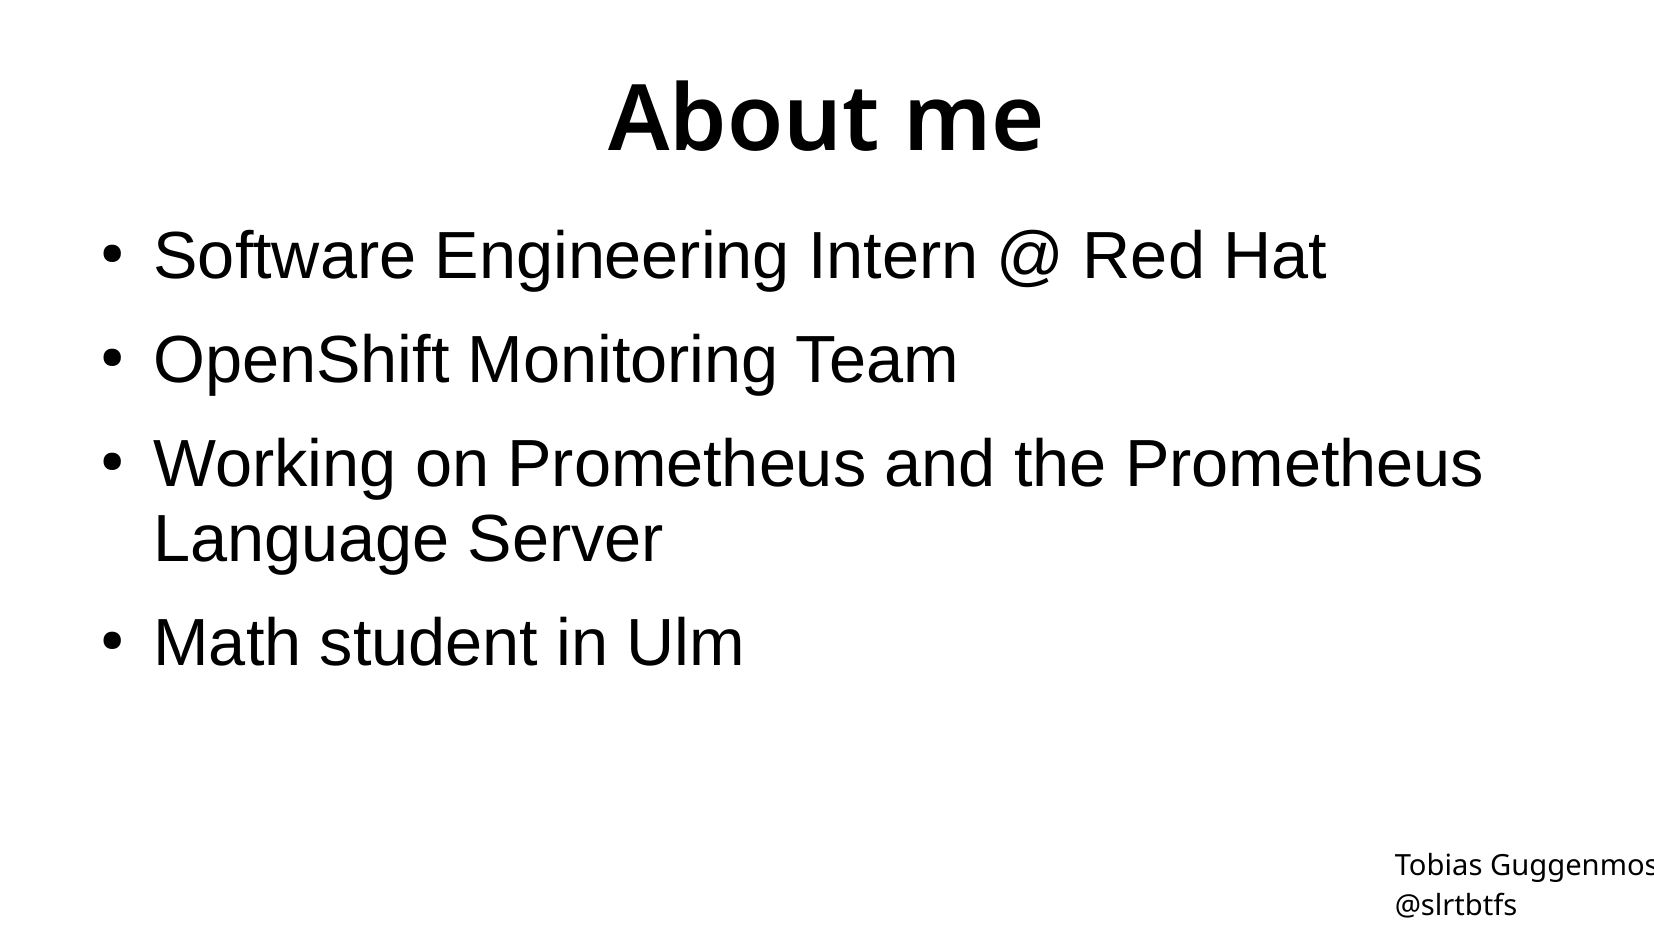

# About me
Software Engineering Intern @ Red Hat
OpenShift Monitoring Team
Working on Prometheus and the Prometheus Language Server
Math student in Ulm